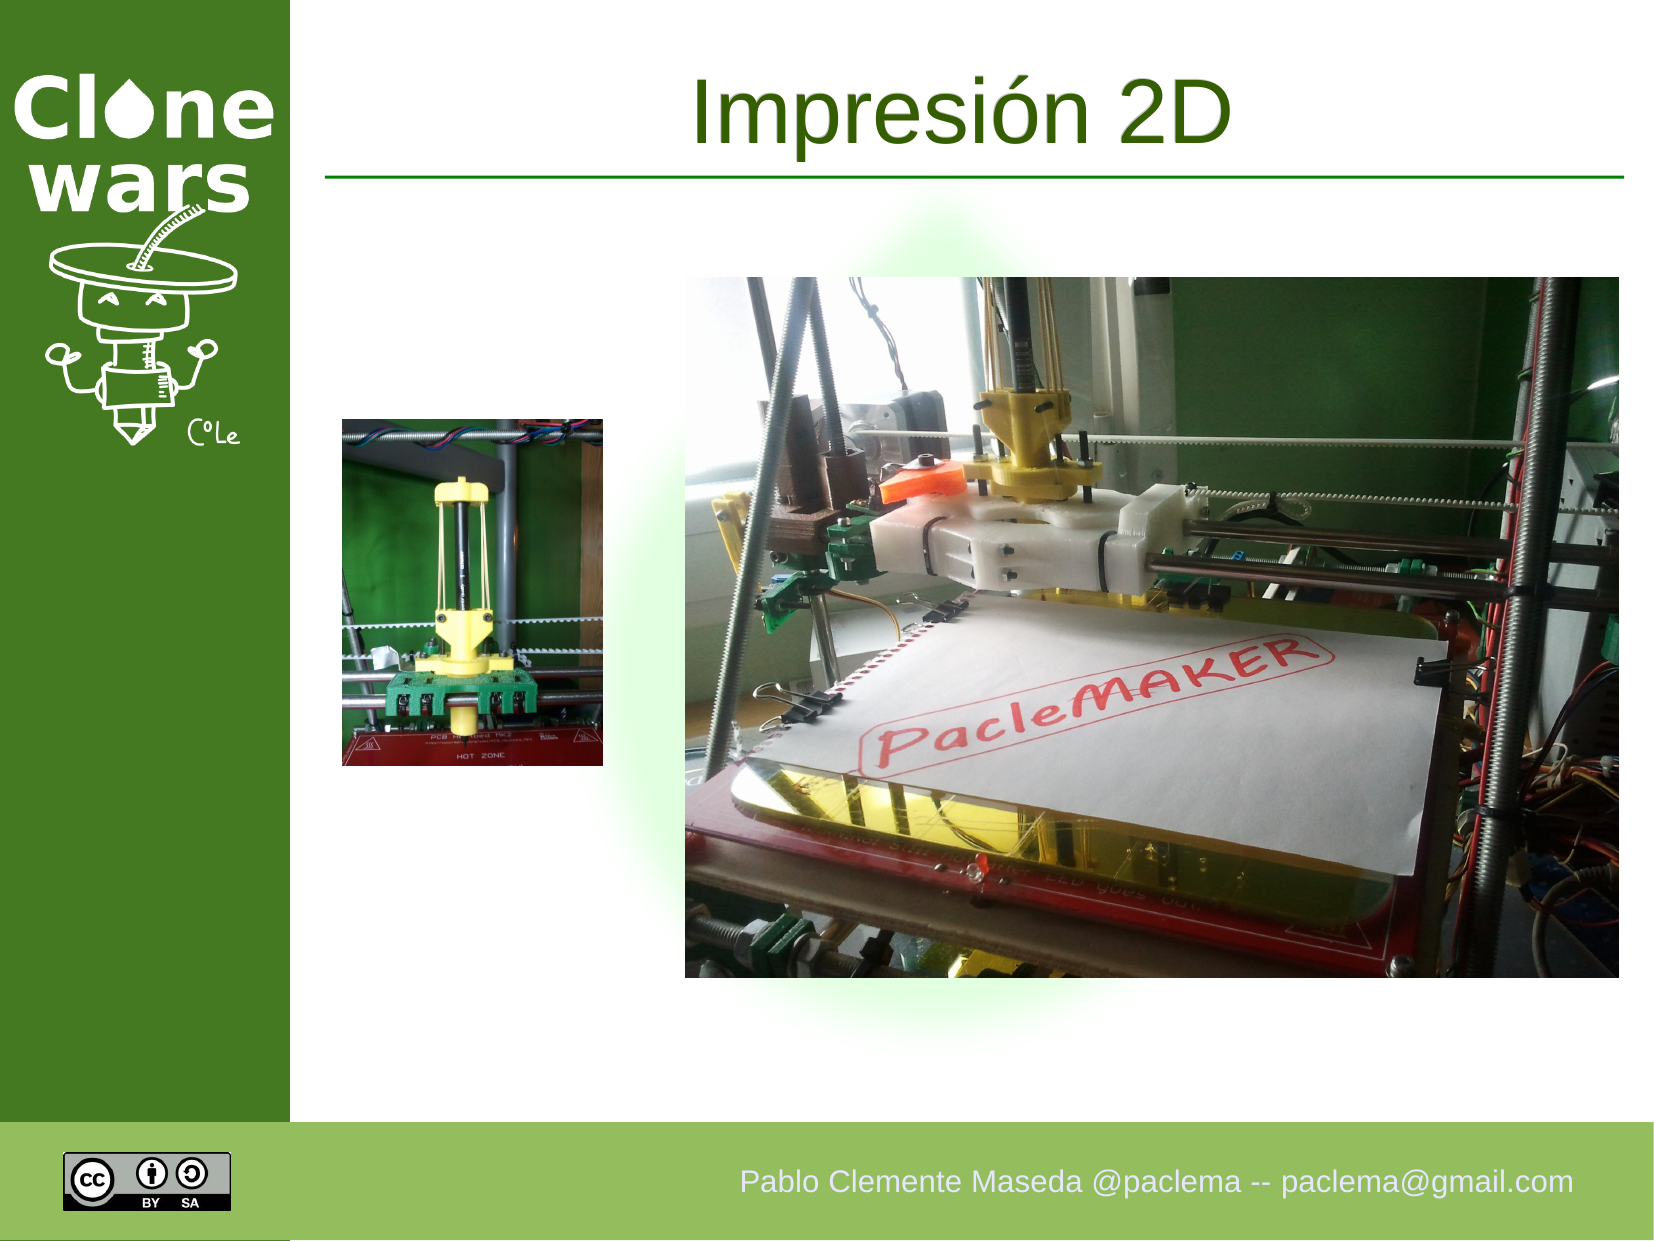

# Impresión 2D
Pablo Clemente Maseda @paclema -- paclema@gmail.com